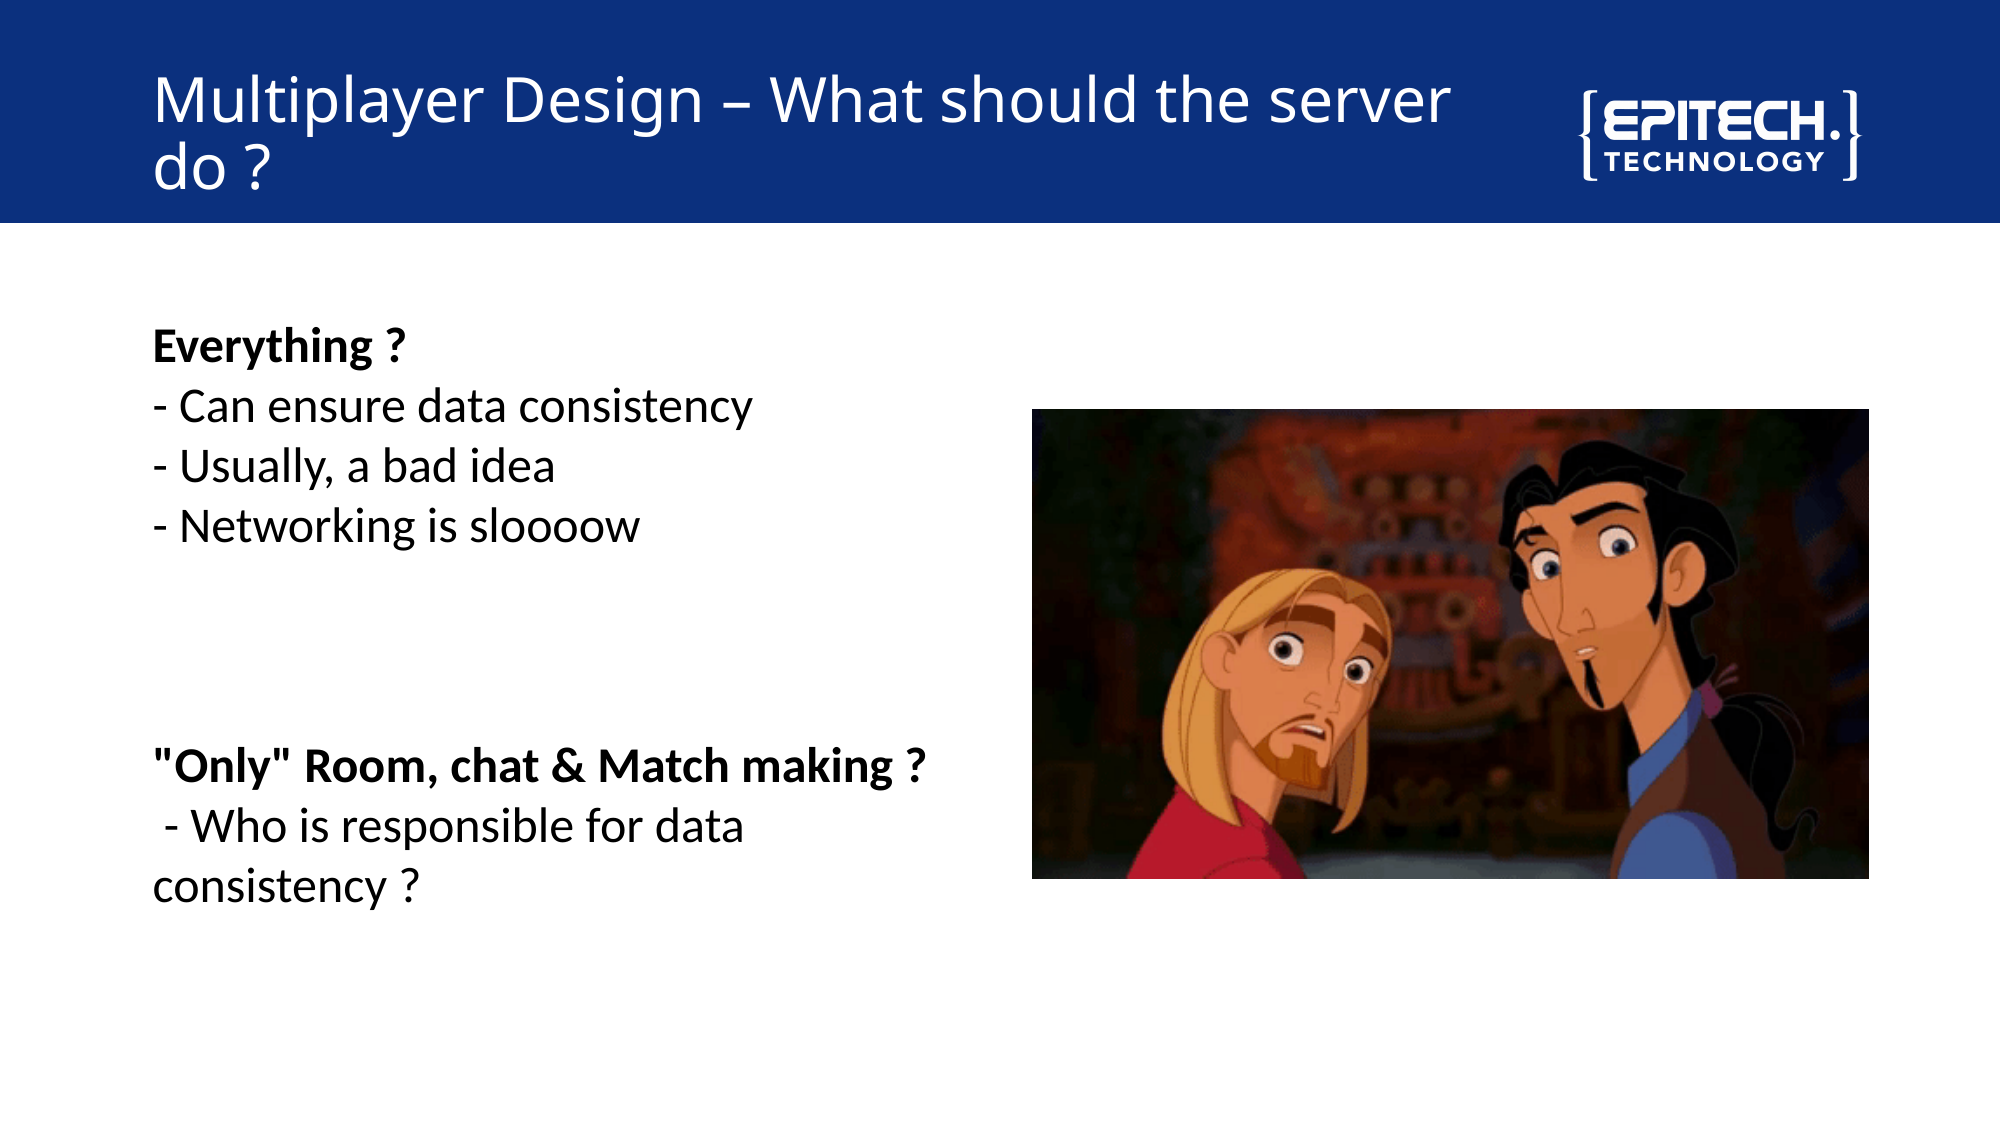

# Multiplayer Design – What should the server do ?
Everything ?
- Can ensure data consistency
- Usually, a bad idea
- Networking is sloooow
"​Only" Room, chat & Match making ?
 - Who is responsible for data consistency ?